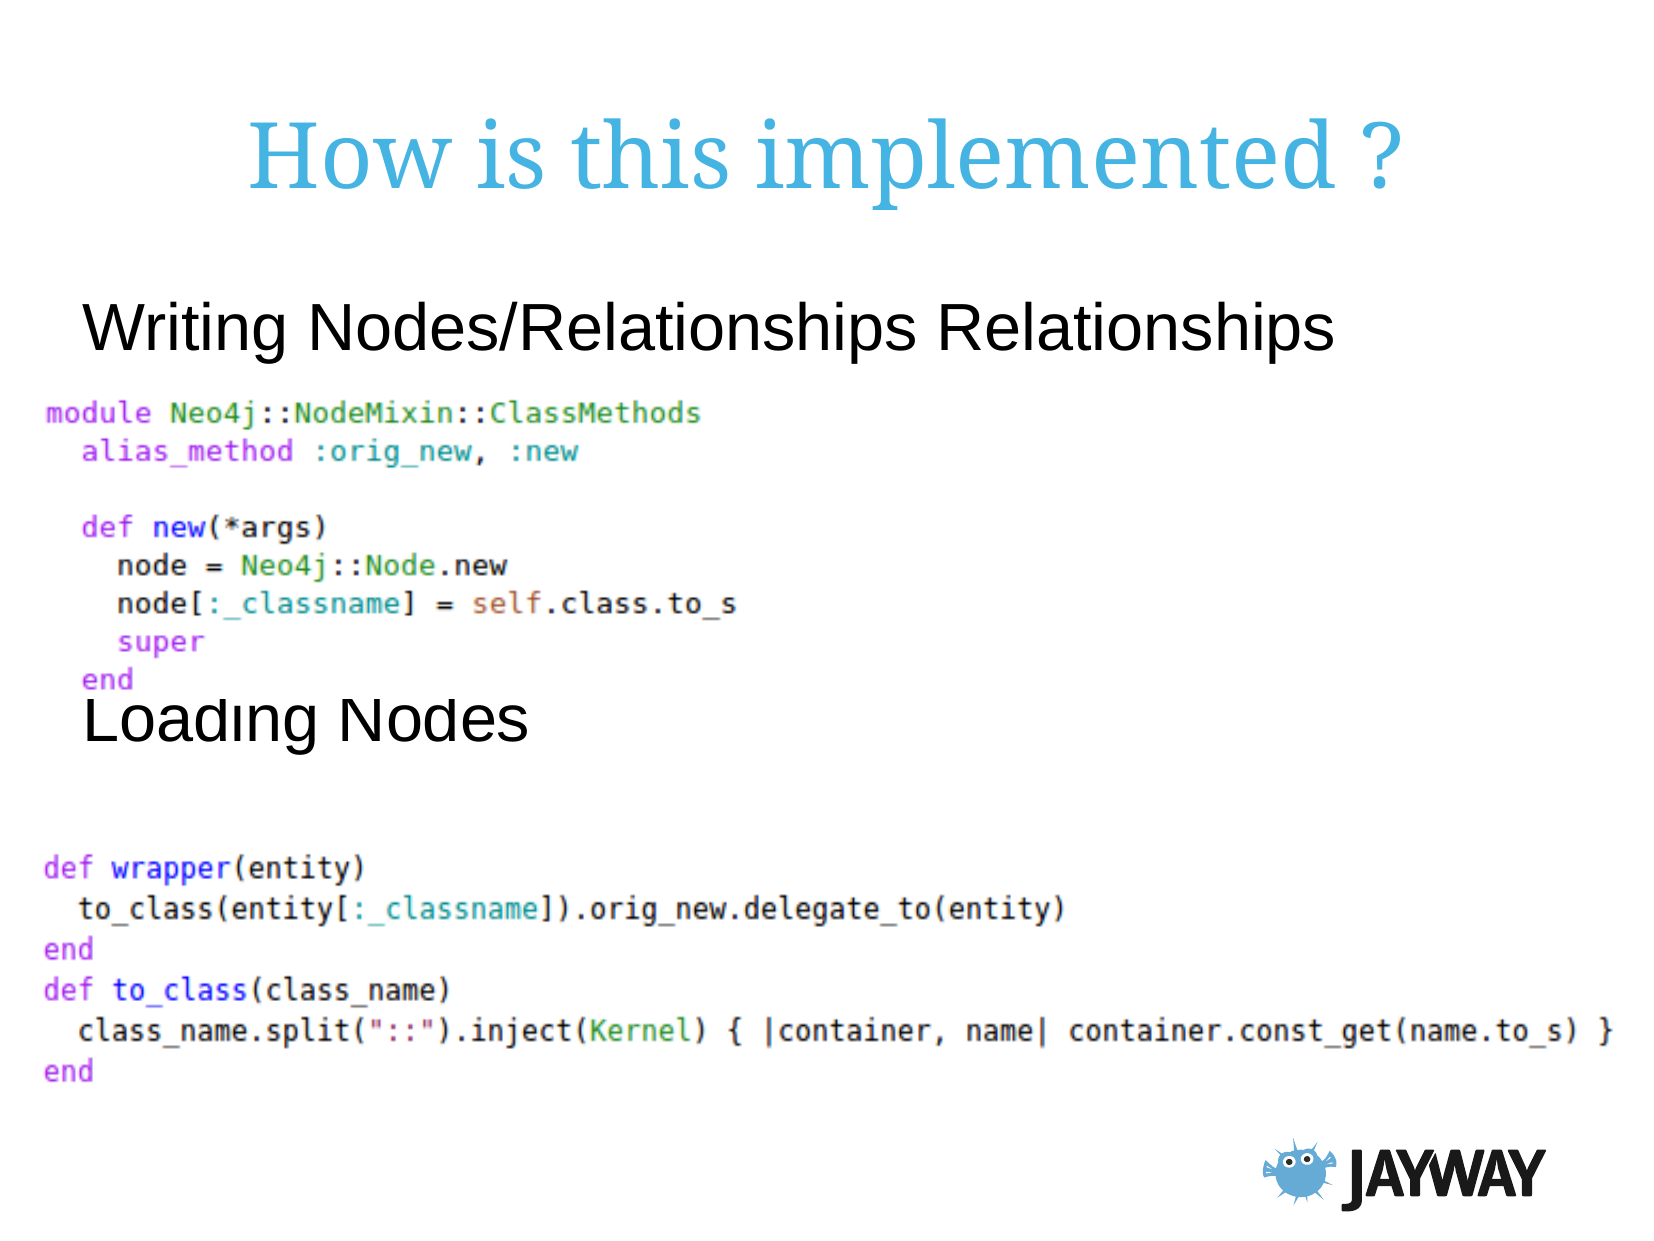

# How is this implemented ?
Writing Nodes/Relationships Relationships
Loading Nodes